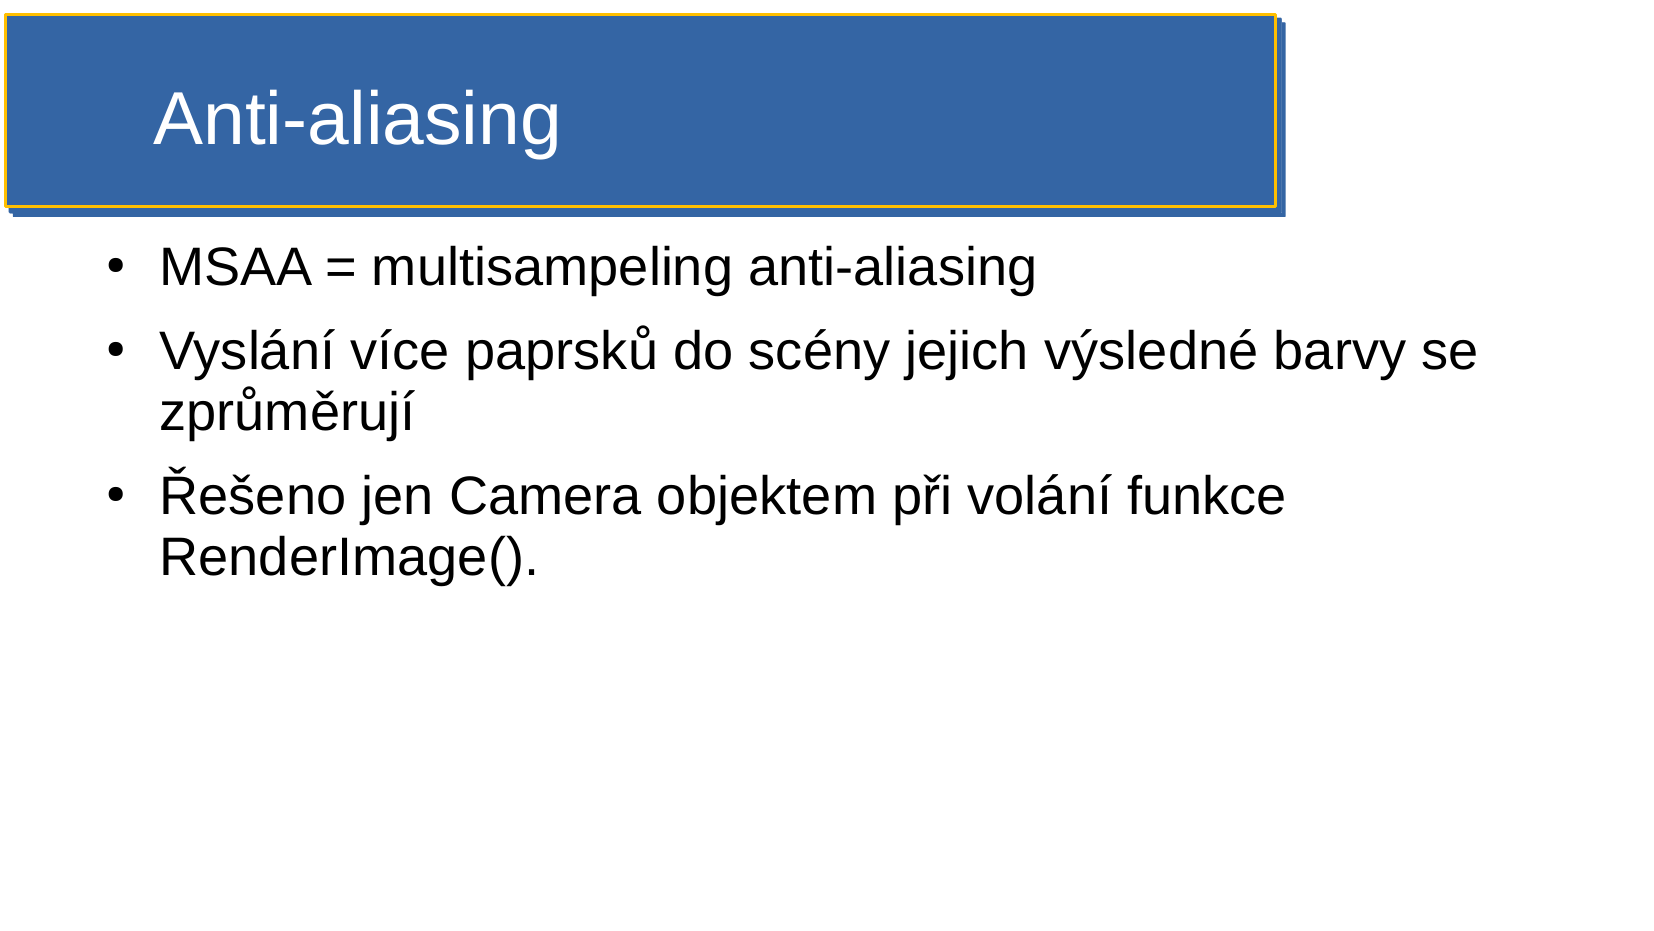

# Anti-aliasing
MSAA = multisampeling anti-aliasing
Vyslání více paprsků do scény jejich výsledné barvy se zprůměrují
Řešeno jen Camera objektem při volání funkce RenderImage().